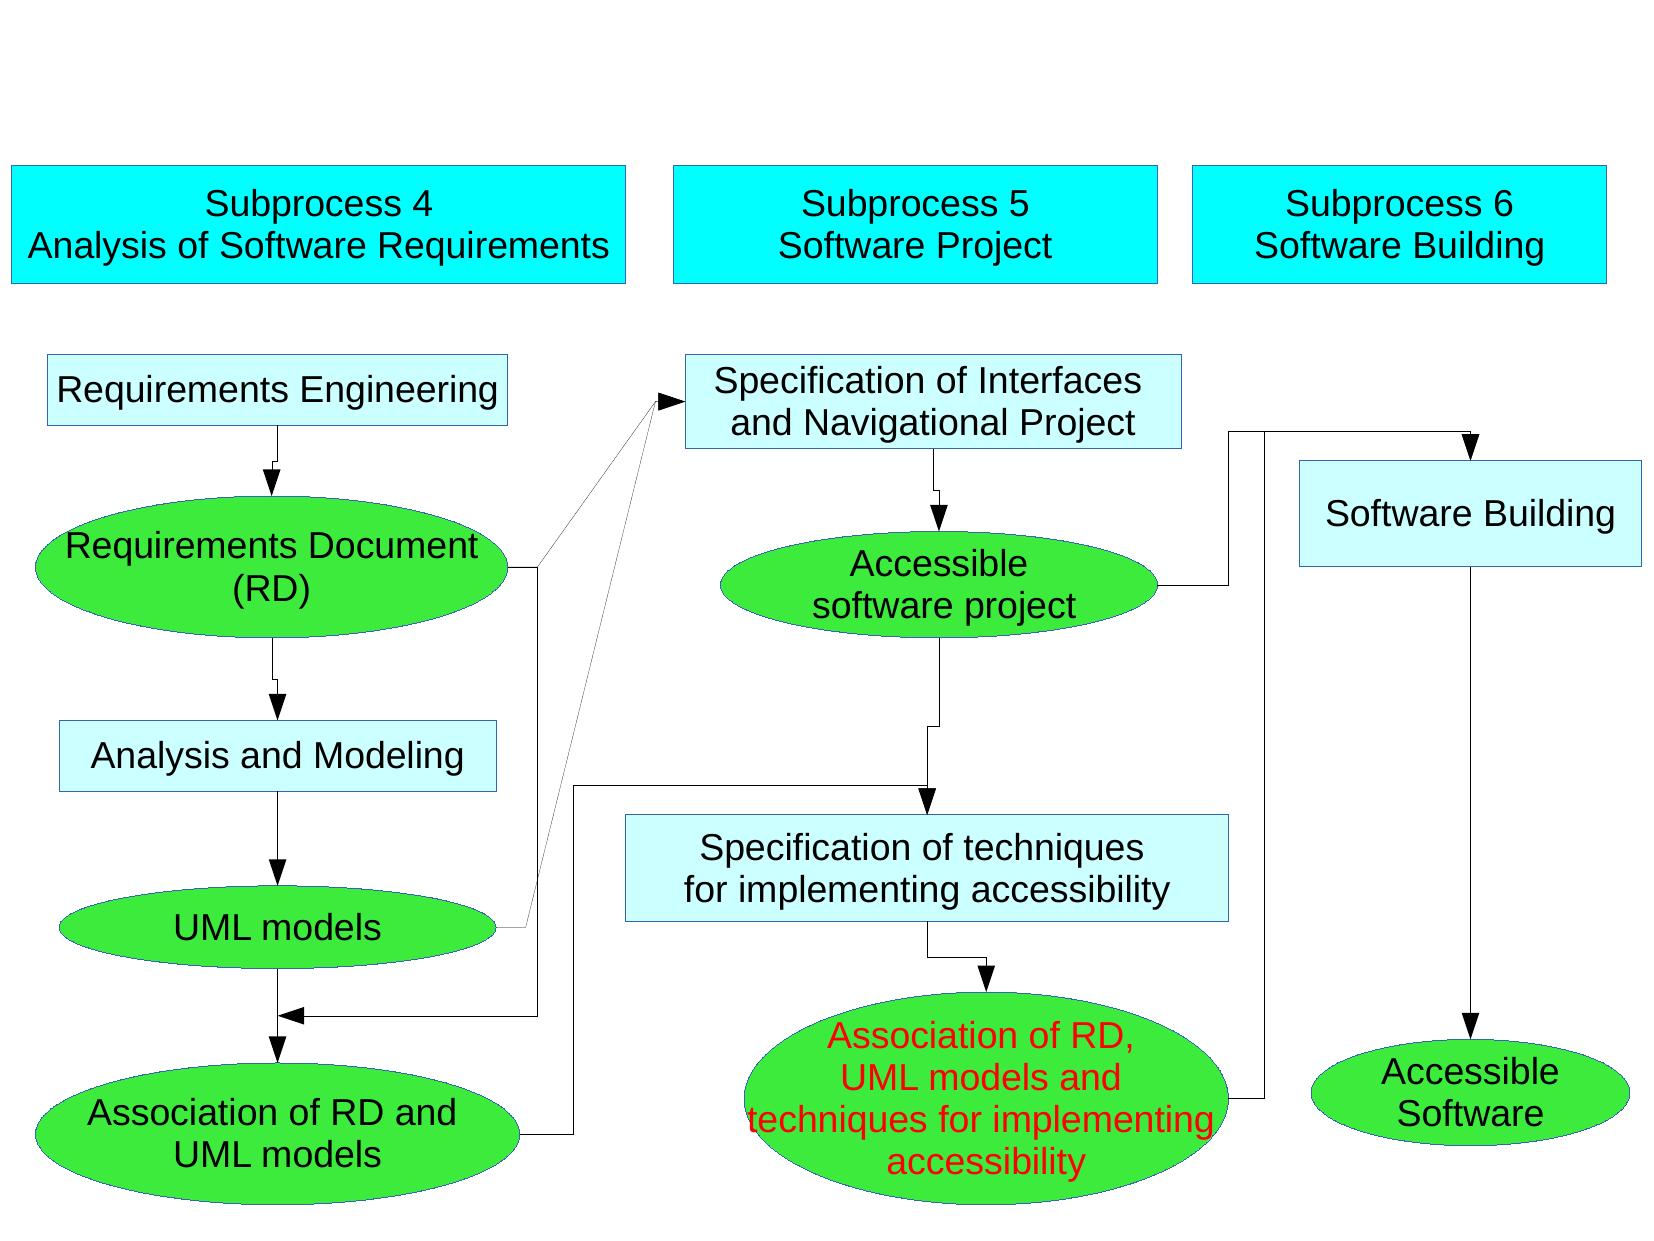

Subprocess 4
Analysis of Software Requirements
Subprocess 5
Software Project
Subprocess 6
Software Building
Requirements Engineering
Specification of Interfaces
and Navigational Project
Software Building
Requirements Document
(RD)
Accessible
 software project
Analysis and Modeling
Specification of techniques
for implementing accessibility
UML models
Association of RD,
UML models and
techniques for implementing
accessibility
Accessible
Software
Association of RD and
UML models